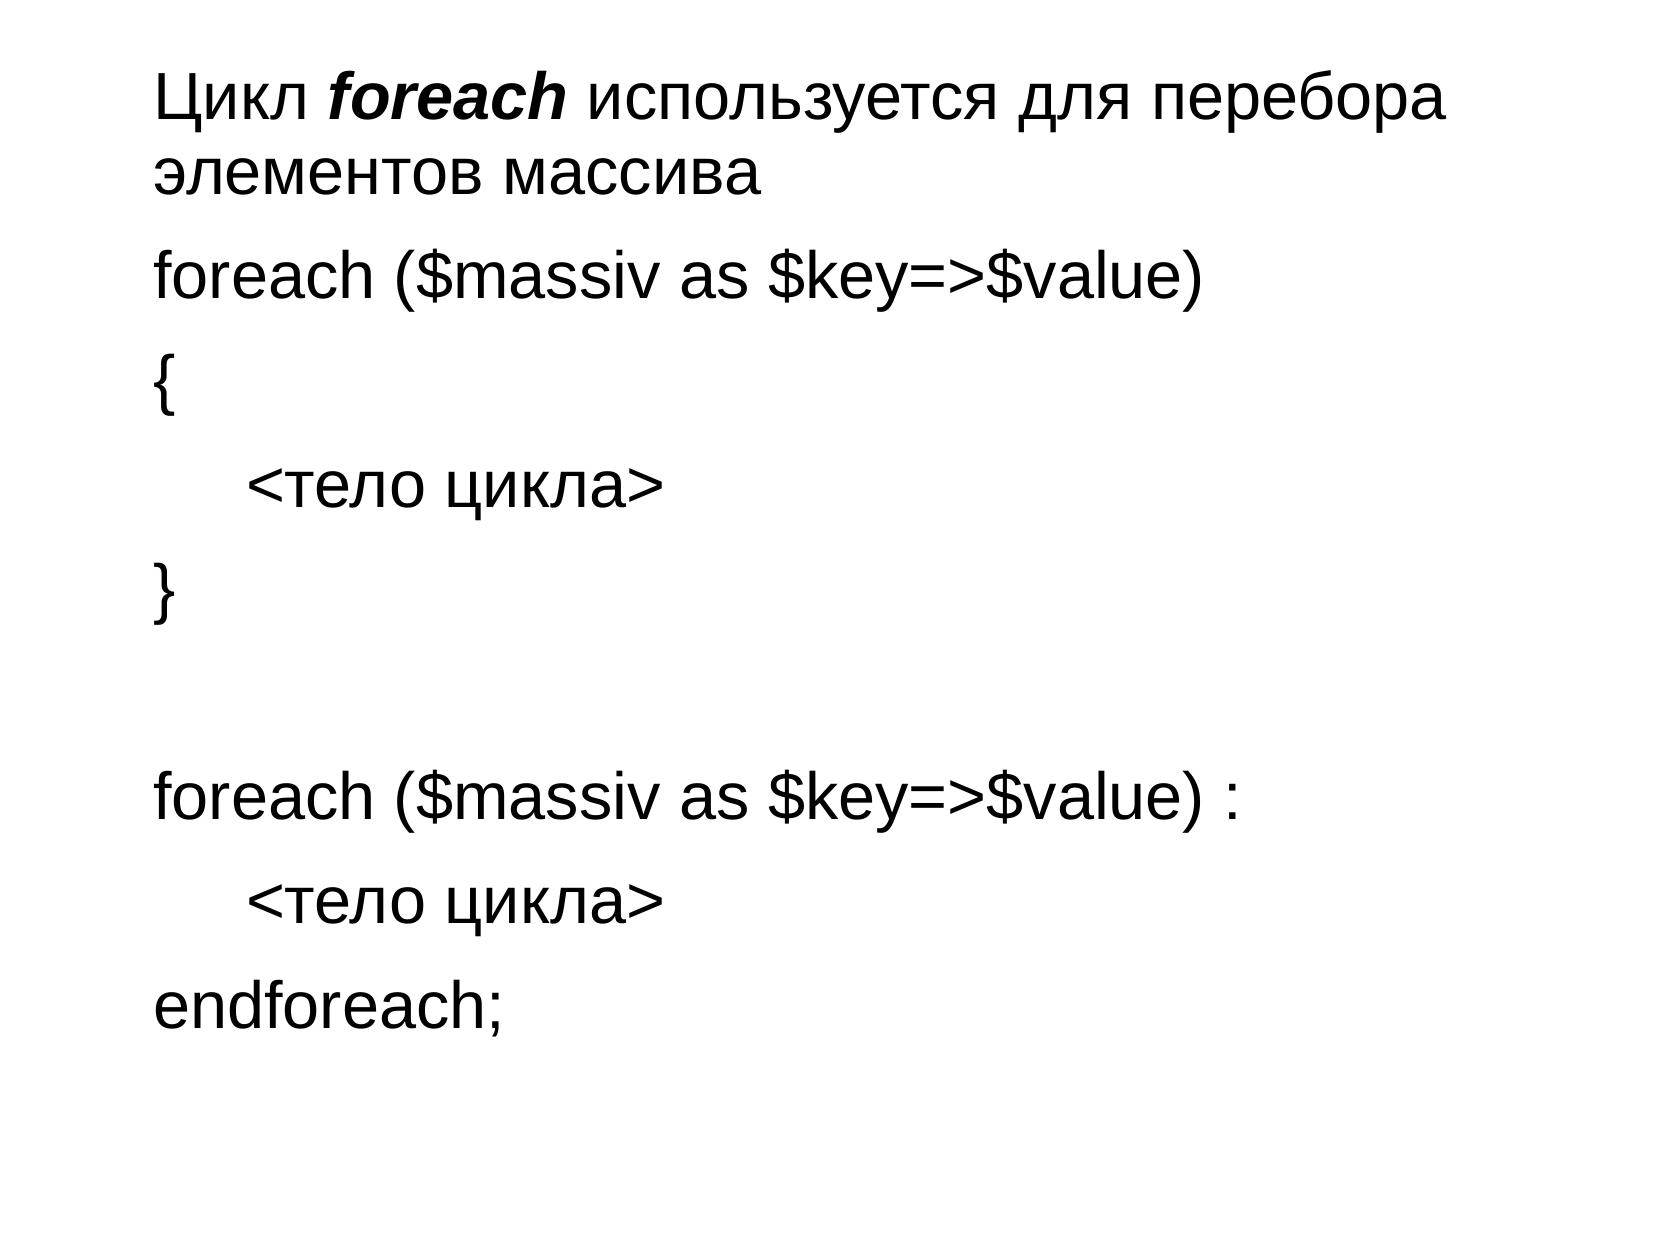

# Цикл foreach используется для перебора элементов массива
foreach ($massiv as $key=>$value)
{
 <тело цикла>
}
foreach ($massiv as $key=>$value) :
 <тело цикла>
endforeach;